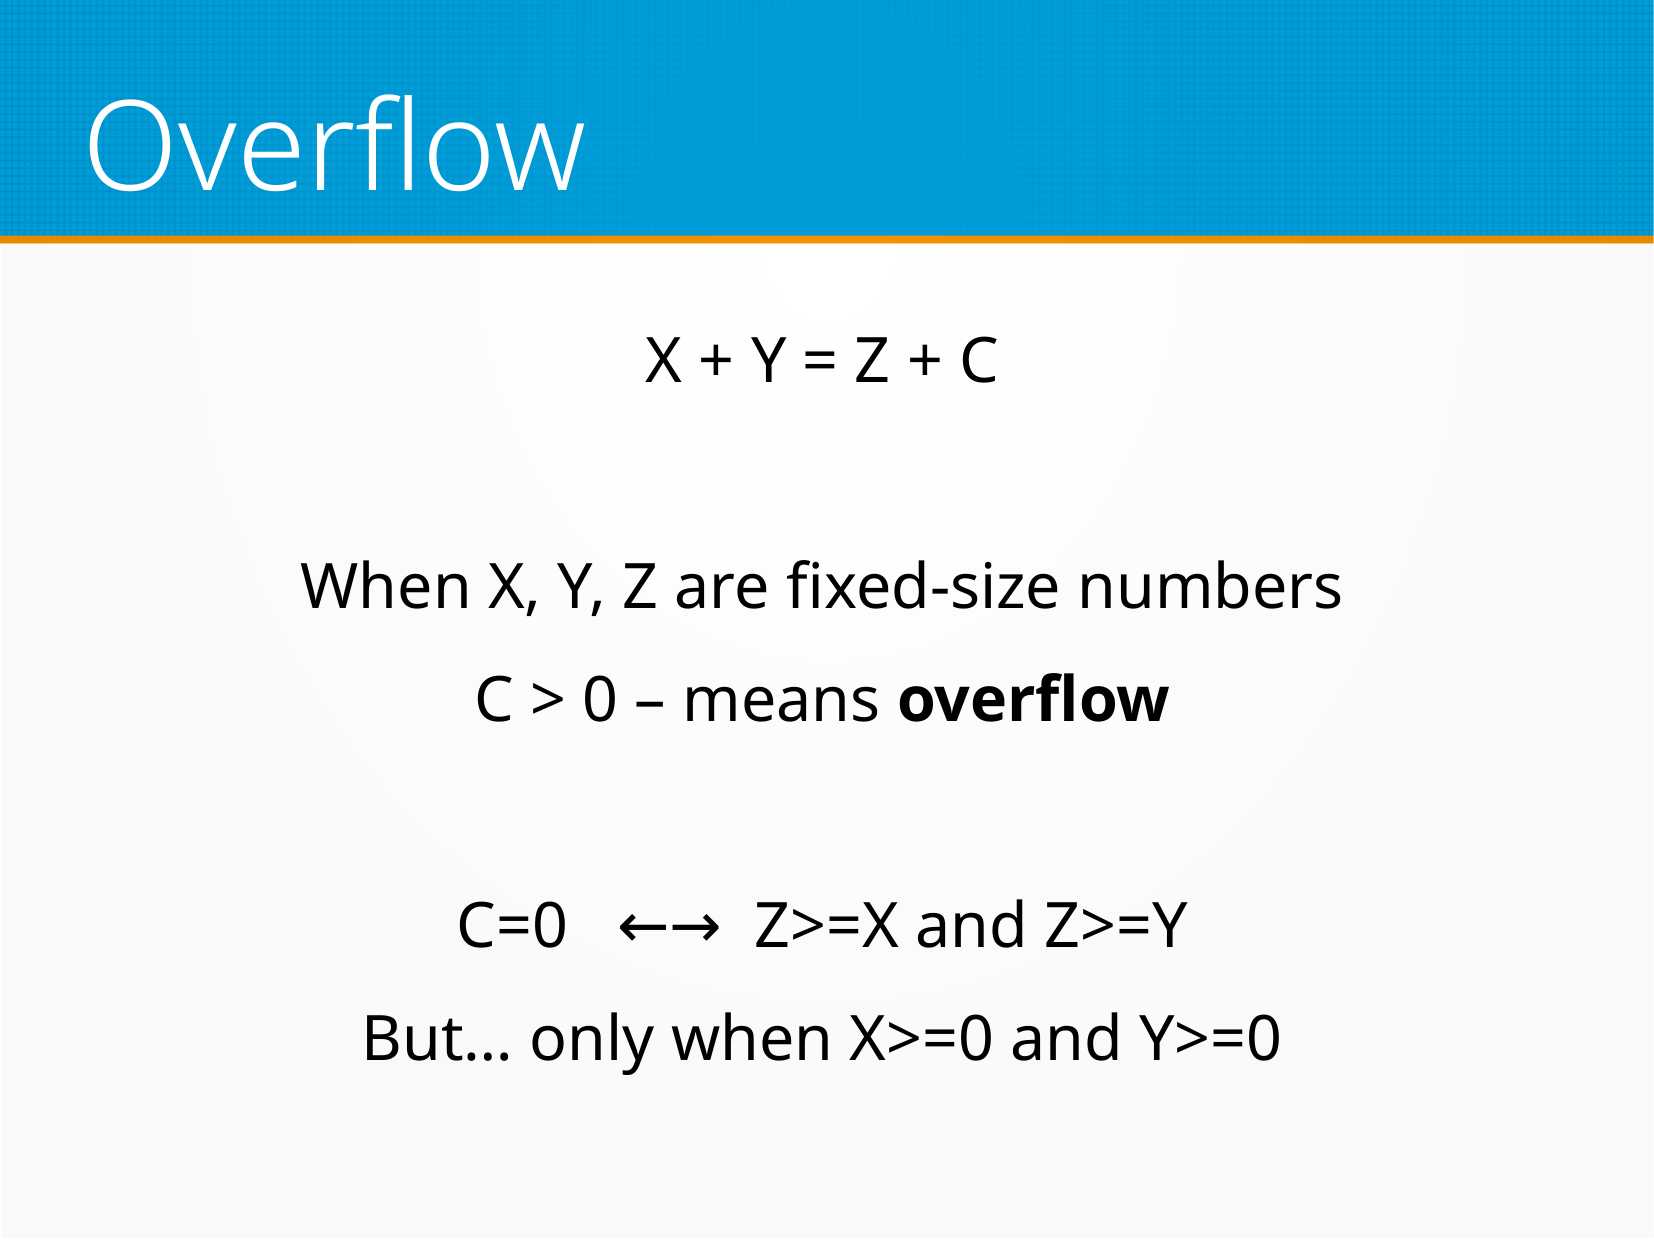

# Overflow
X + Y = Z + C
When X, Y, Z are fixed-size numbers
C > 0 – means overflow
C=0 ←→ Z>=X and Z>=Y
But… only when X>=0 and Y>=0